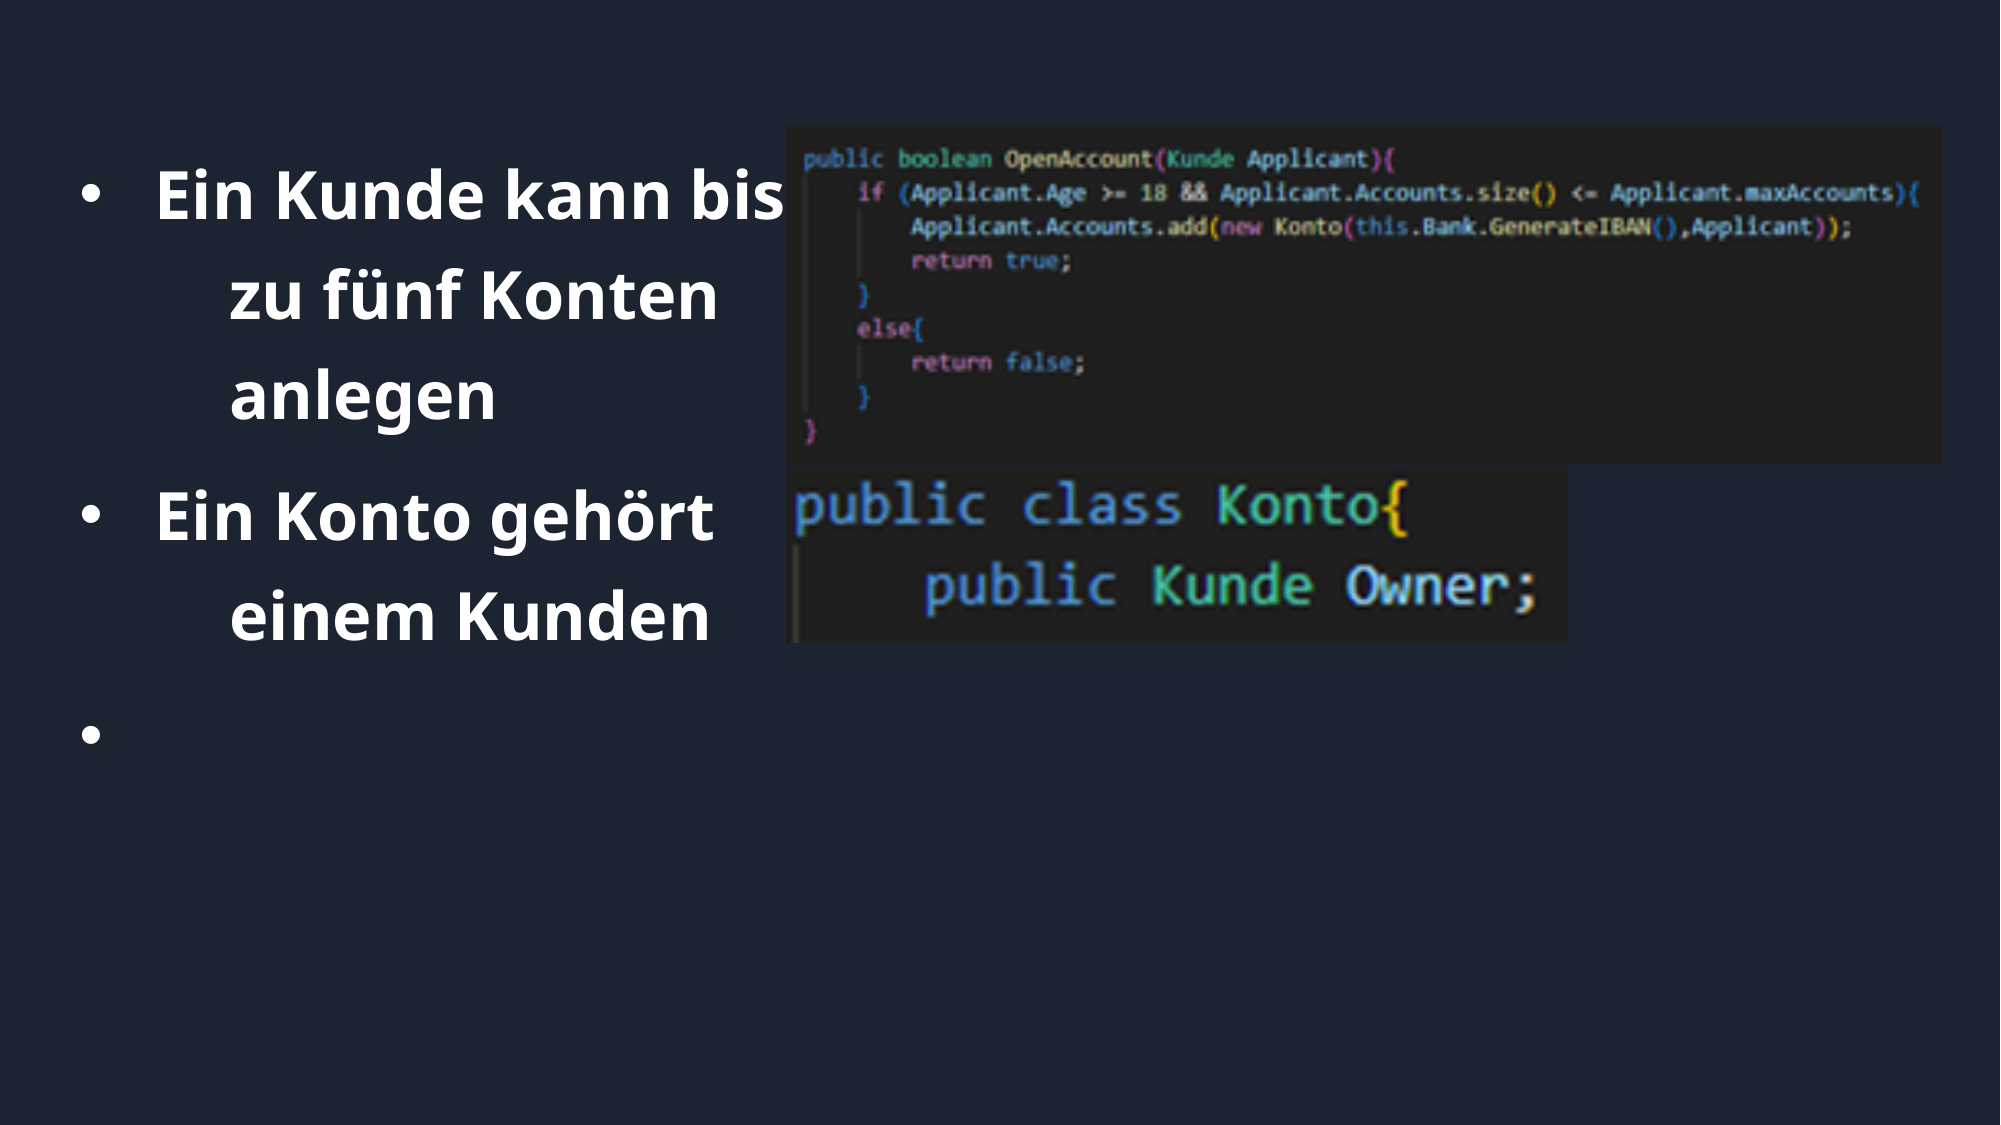

Ein Kunde kann bis zu fünf Konten anlegen
Ein Konto gehört einem Kunden